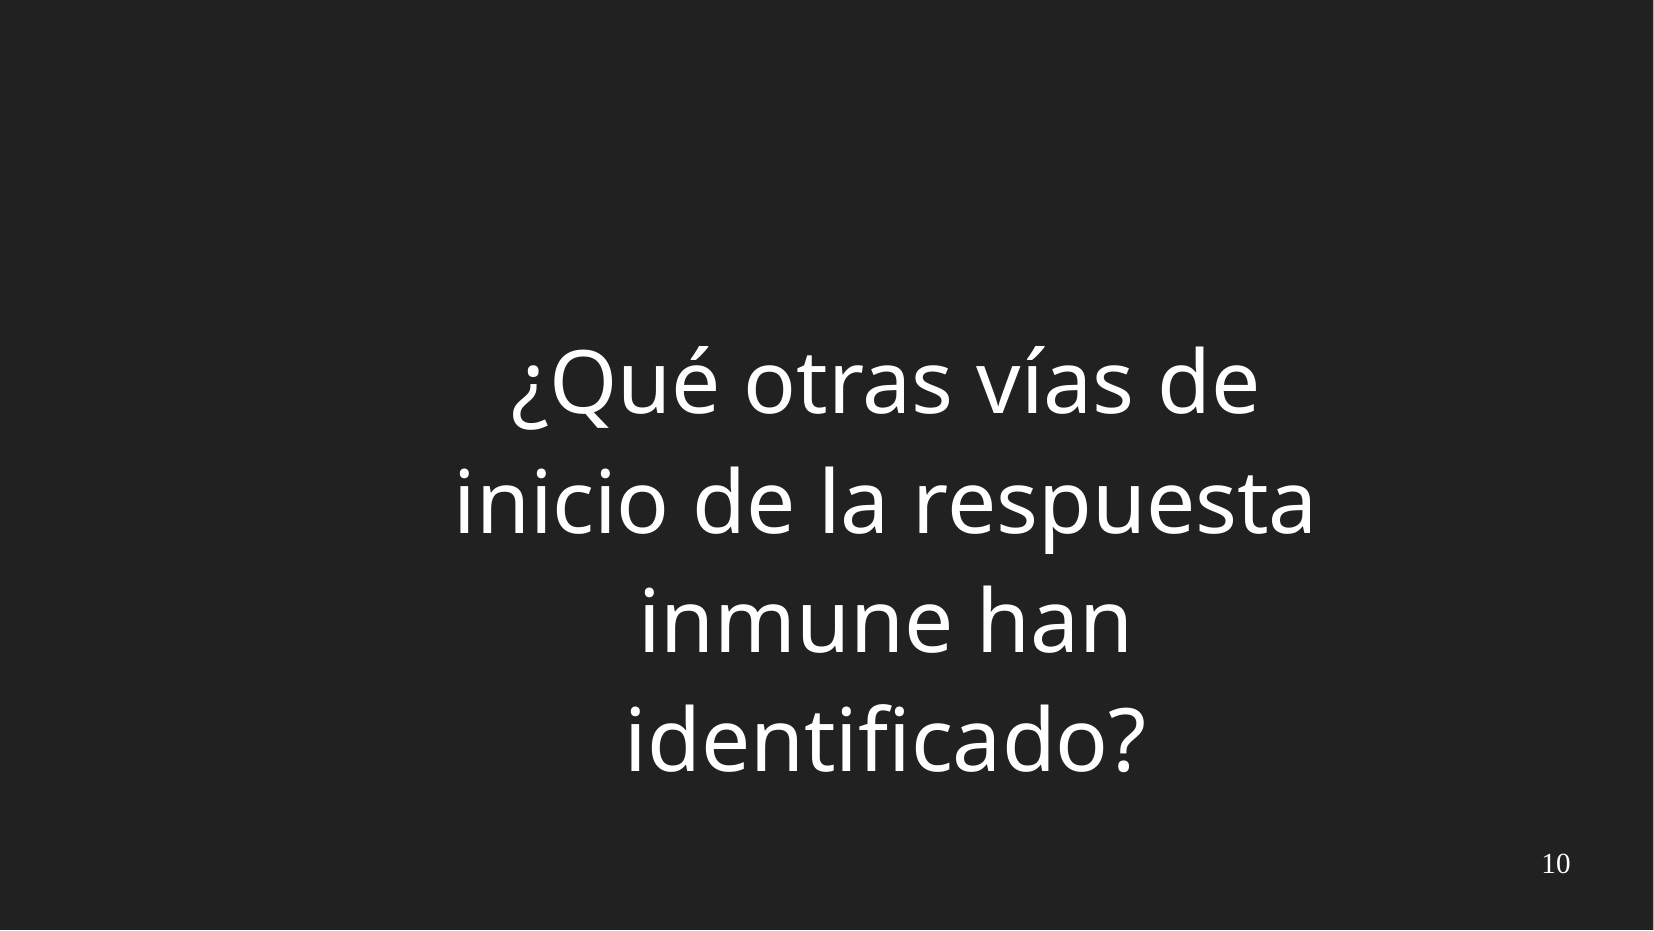

¿Qué otras vías de inicio de la respuesta inmune han identificado?
10